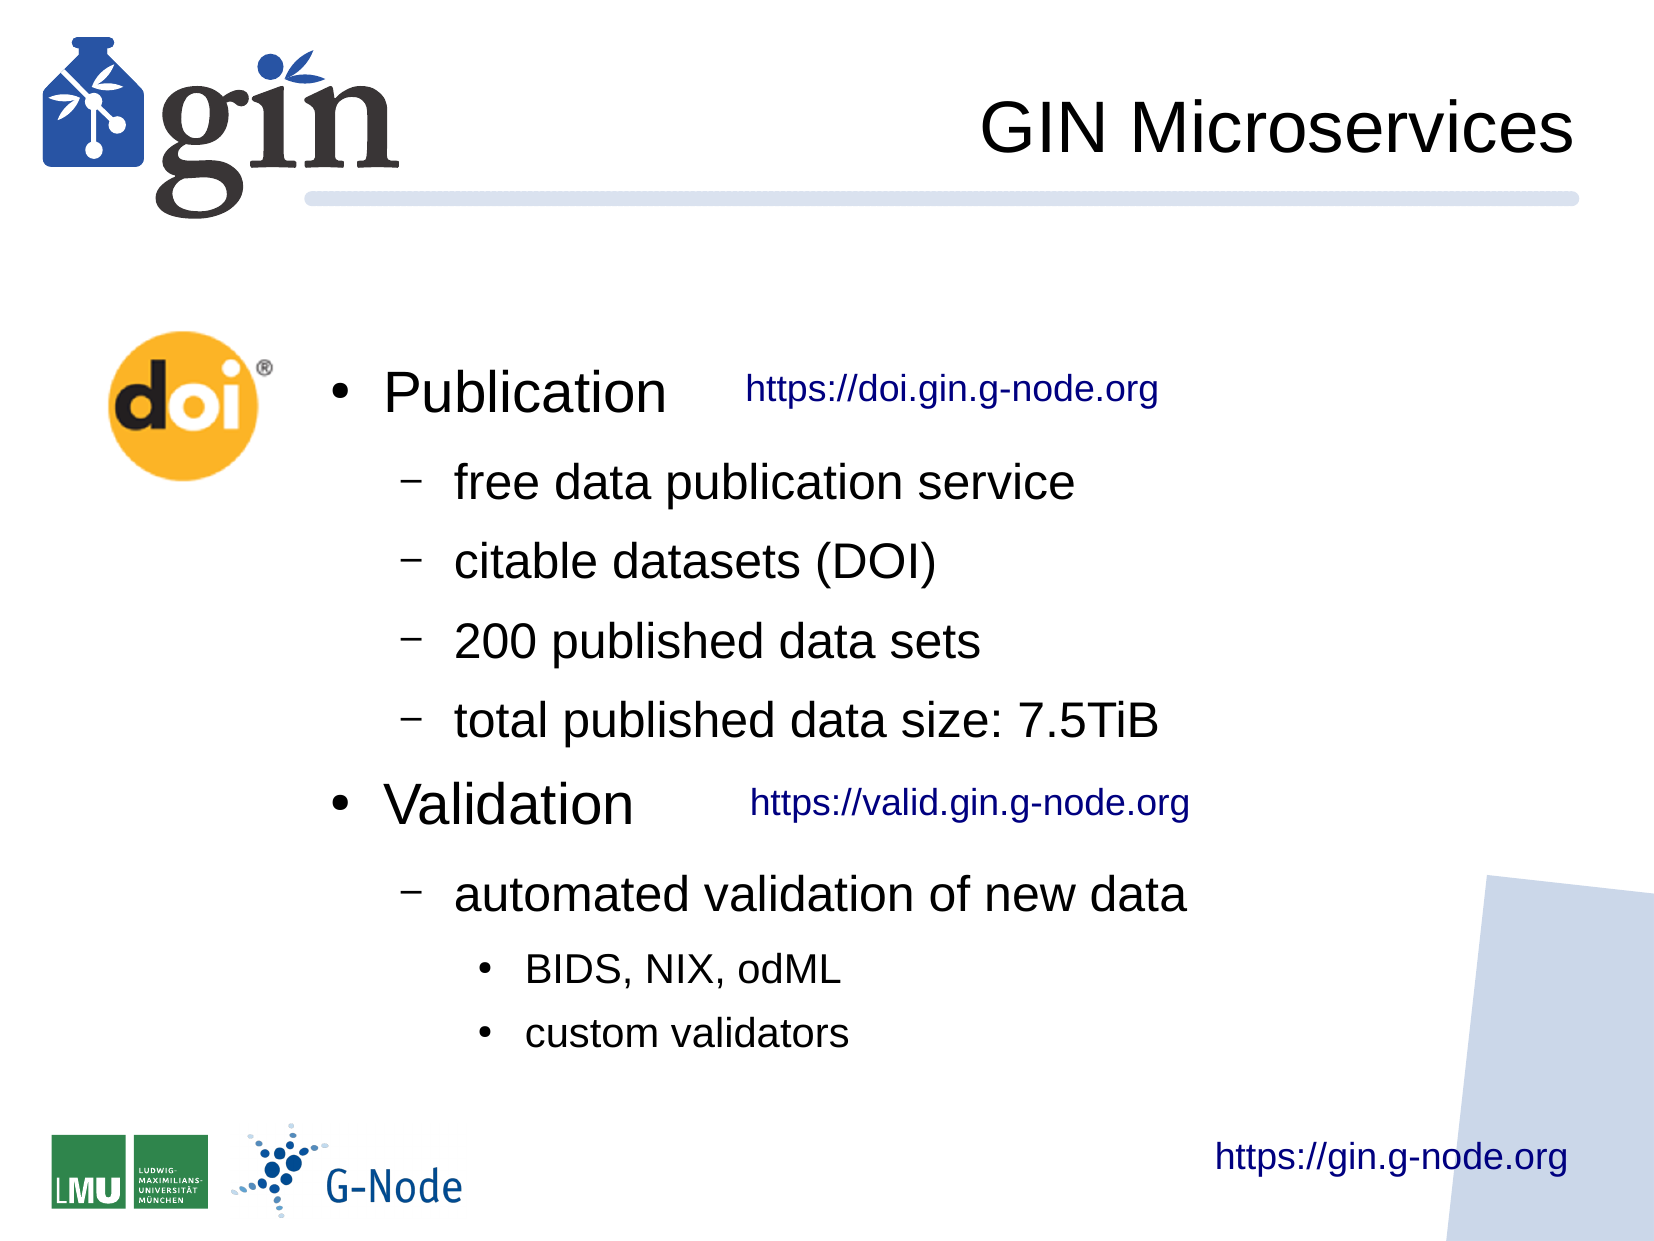

GIN Microservices
# Publication
free data publication service
citable datasets (DOI)
200 published data sets
total published data size: 7.5TiB
Validation
automated validation of new data
BIDS, NIX, odML
custom validators
https://doi.gin.g-node.org
https://valid.gin.g-node.org
https://gin.g-node.org